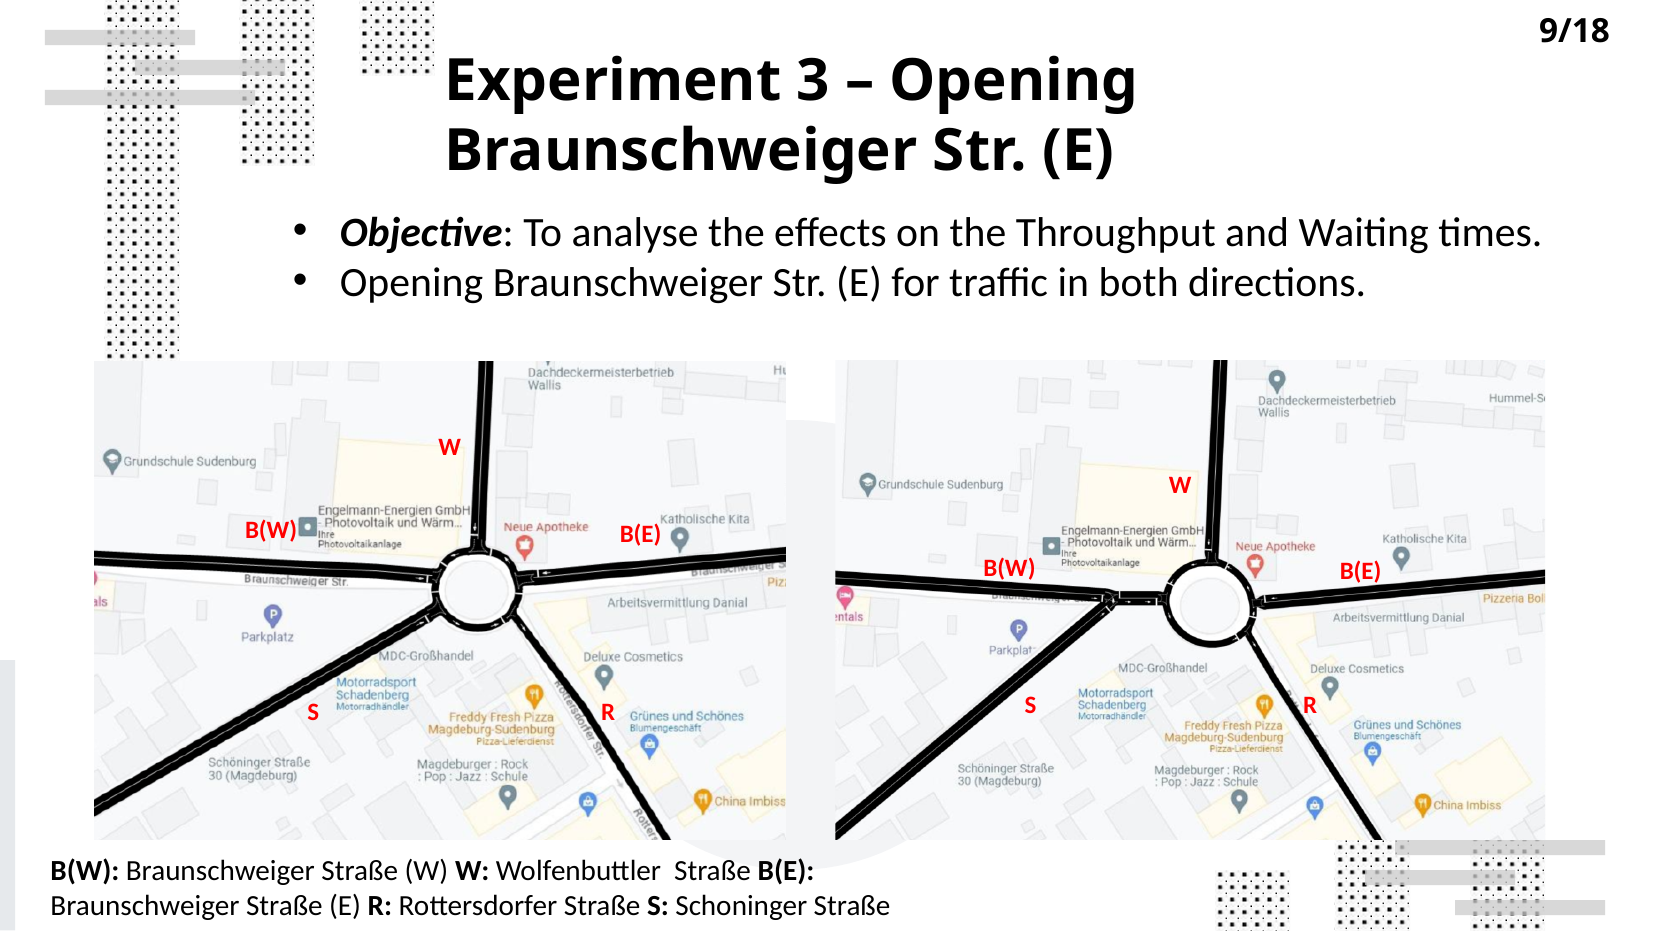

9/18
Experiment 3 – Opening Braunschweiger Str. (E)
Objective: To analyse the effects on the Throughput and Waiting times.
Opening Braunschweiger Str. (E) for traffic in both directions.
W
W
B(W)
B(E)
B(W)
B(E)
R
S
S
R
B(W): Braunschweiger Straße (W) W: Wolfenbuttler Straße B(E): Braunschweiger Straße (E) R: Rottersdorfer Straße S: Schoninger Straße